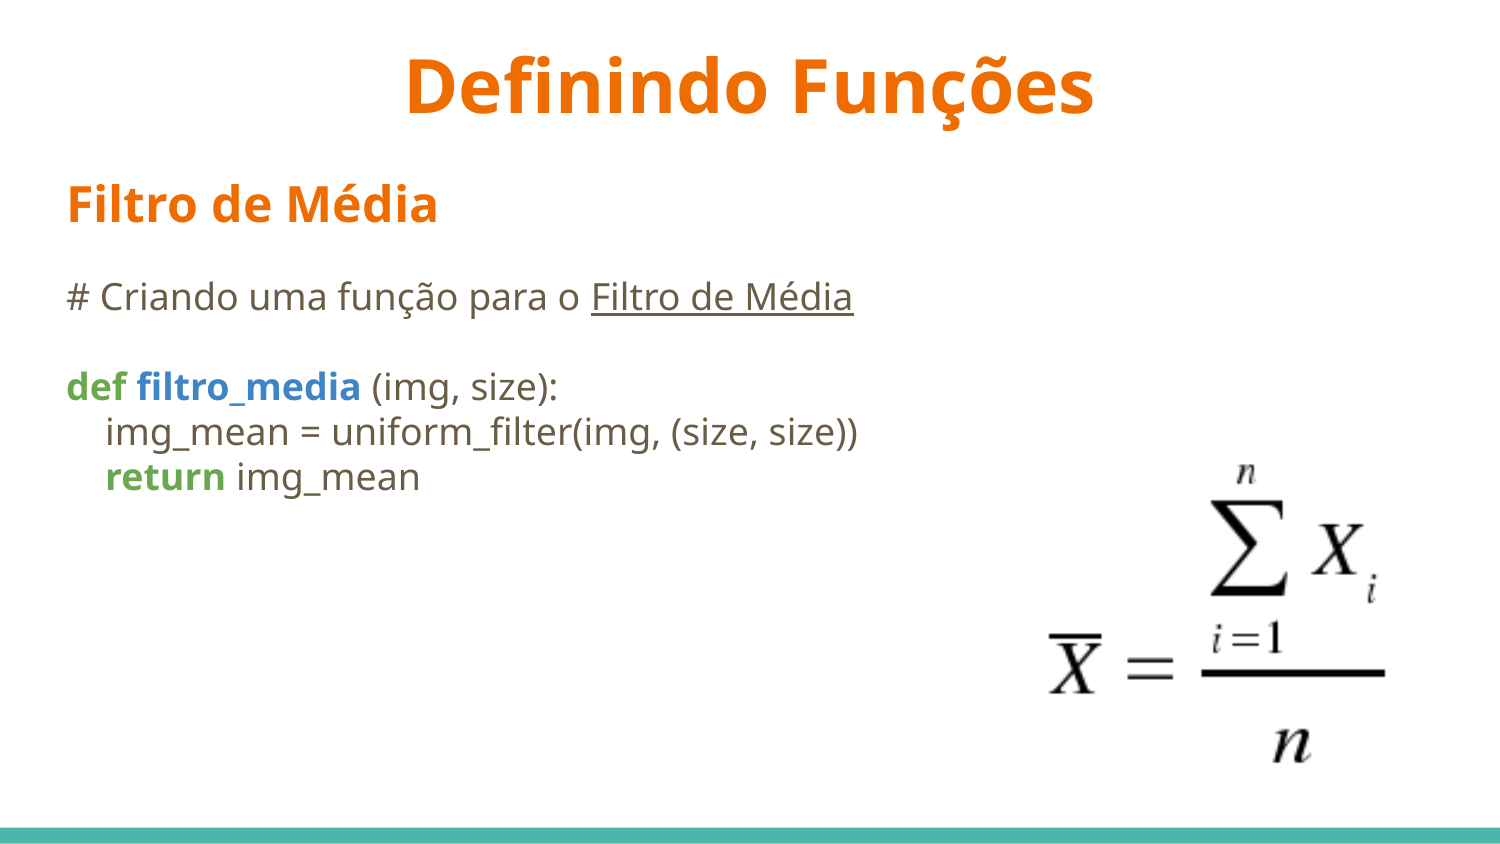

Definindo Funções
# Filtro de Média
# Criando uma função para o Filtro de Média
def filtro_media (img, size):
 img_mean = uniform_filter(img, (size, size))
 return img_mean